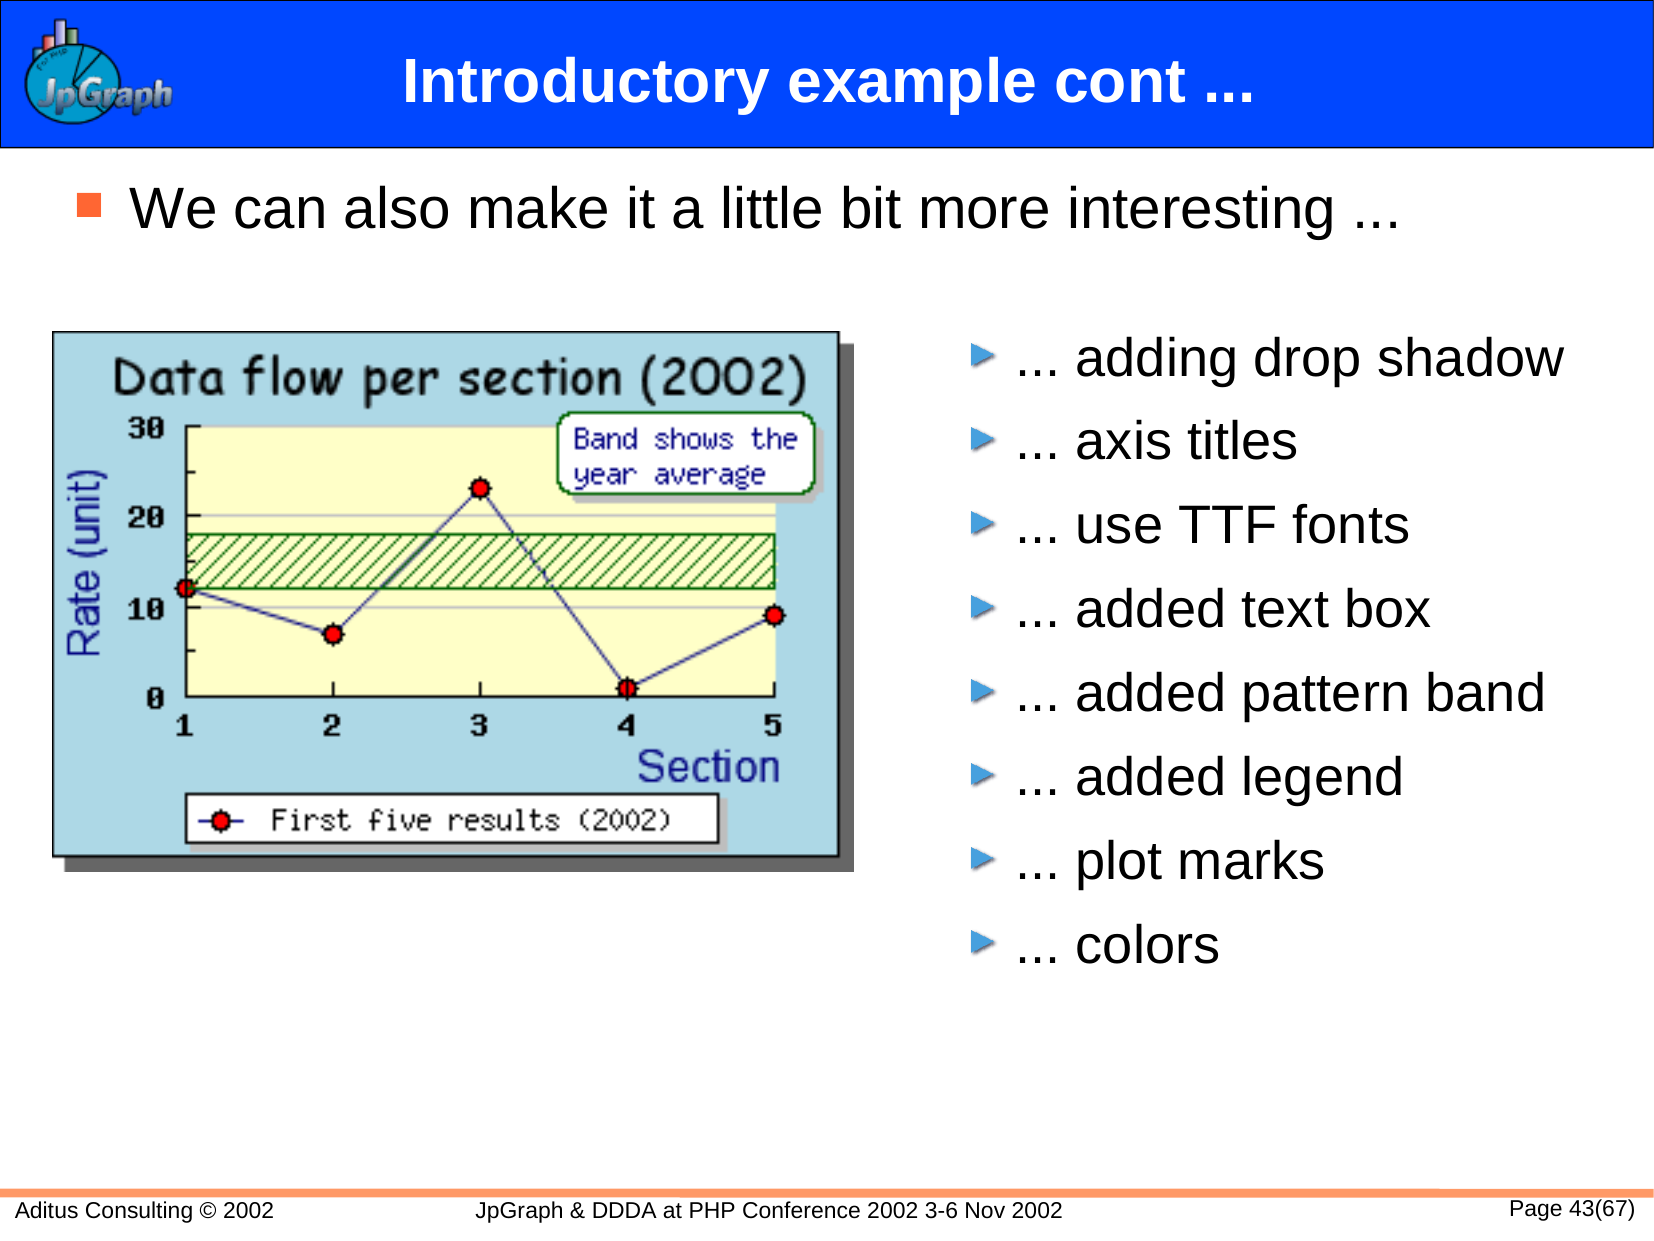

# Introductory example cont ...
We can also make it a little bit more interesting ...
... adding drop shadow
... axis titles
... use TTF fonts
... added text box
... added pattern band
... added legend
... plot marks
... colors